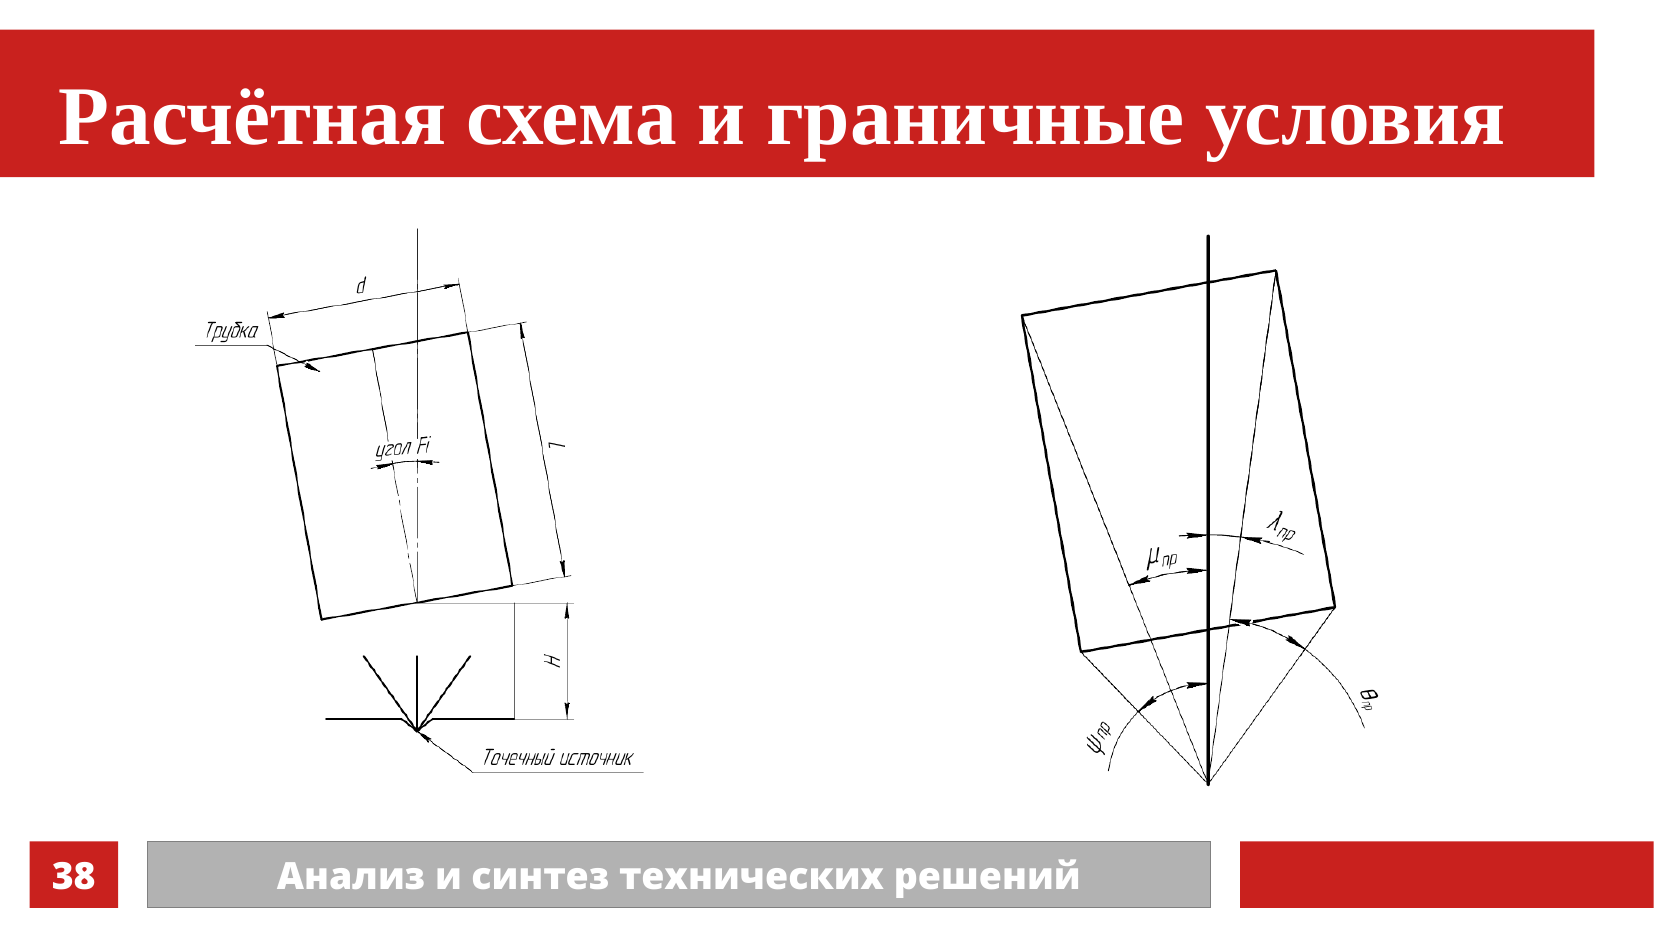

# Расчётная схема и граничные условия
38
Анализ и синтез технических решений